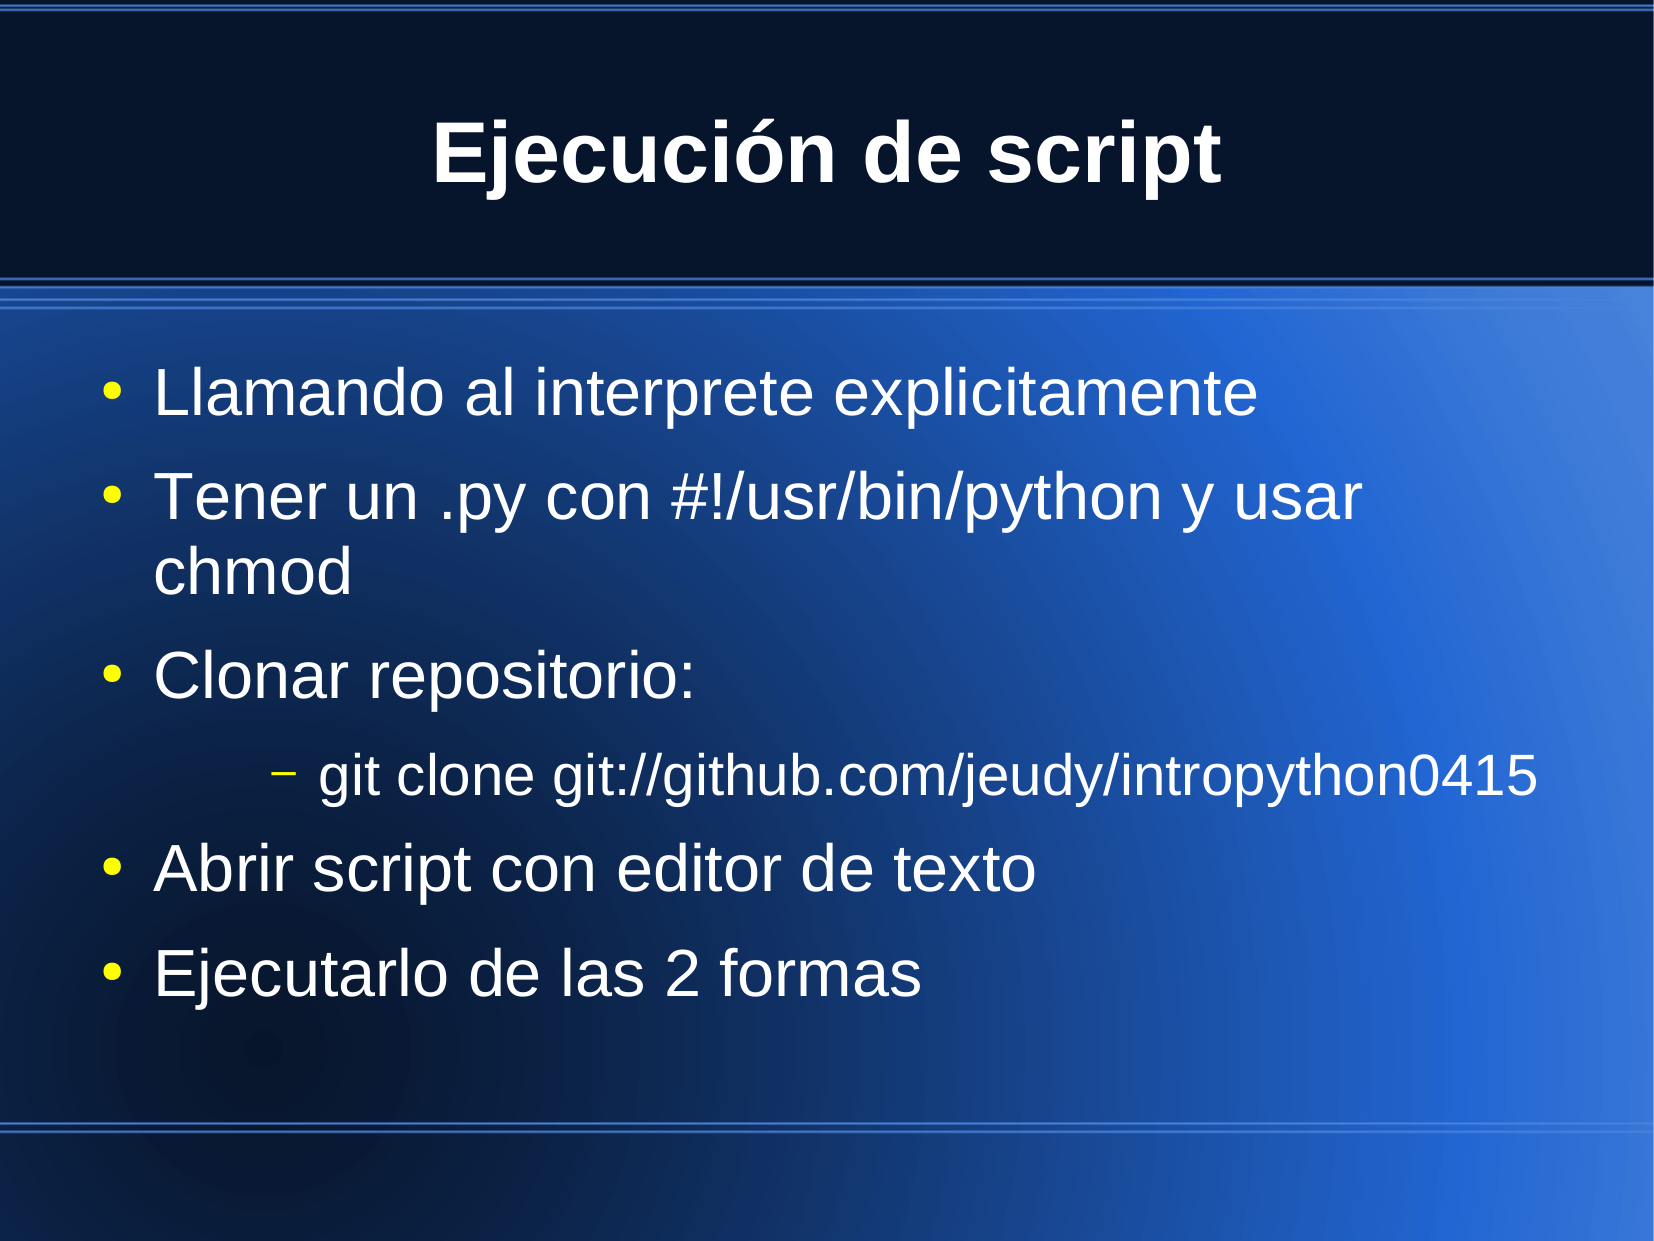

# Ejecución de script
Llamando al interprete explicitamente
Tener un .py con #!/usr/bin/python y usar chmod
Clonar repositorio:
git clone git://github.com/jeudy/intropython0415
Abrir script con editor de texto
Ejecutarlo de las 2 formas